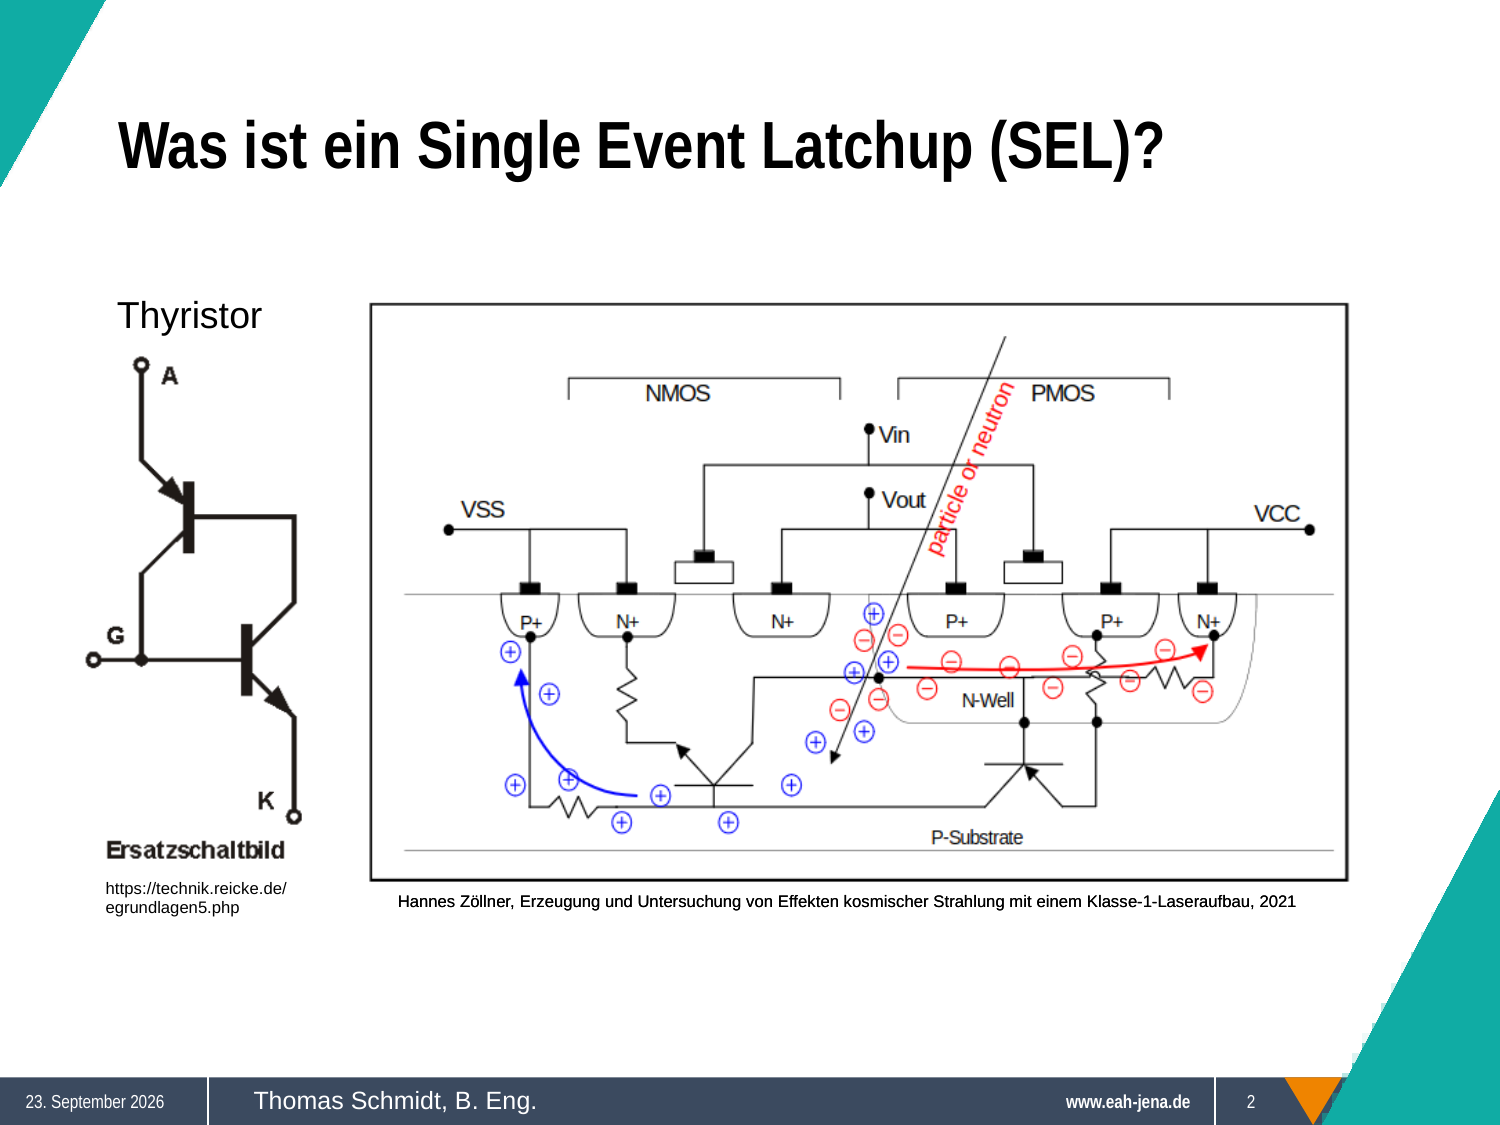

# Was ist ein Single Event Latchup (SEL)?
Thyristor
https://technik.reicke.de/egrundlagen5.php
Hannes Zöllner, Erzeugung und Untersuchung von Effekten kosmischer Strahlung mit einem Klasse-1-Laseraufbau, 2021
Hannes Zöllner, Erzeugung und Untersuchung von Effekten kosmischer Strahlung mit einem Klasse-1-Laseraufbau, 2021
Hier steht die Fußzeile
2
Thomas Schmidt, B. Eng.